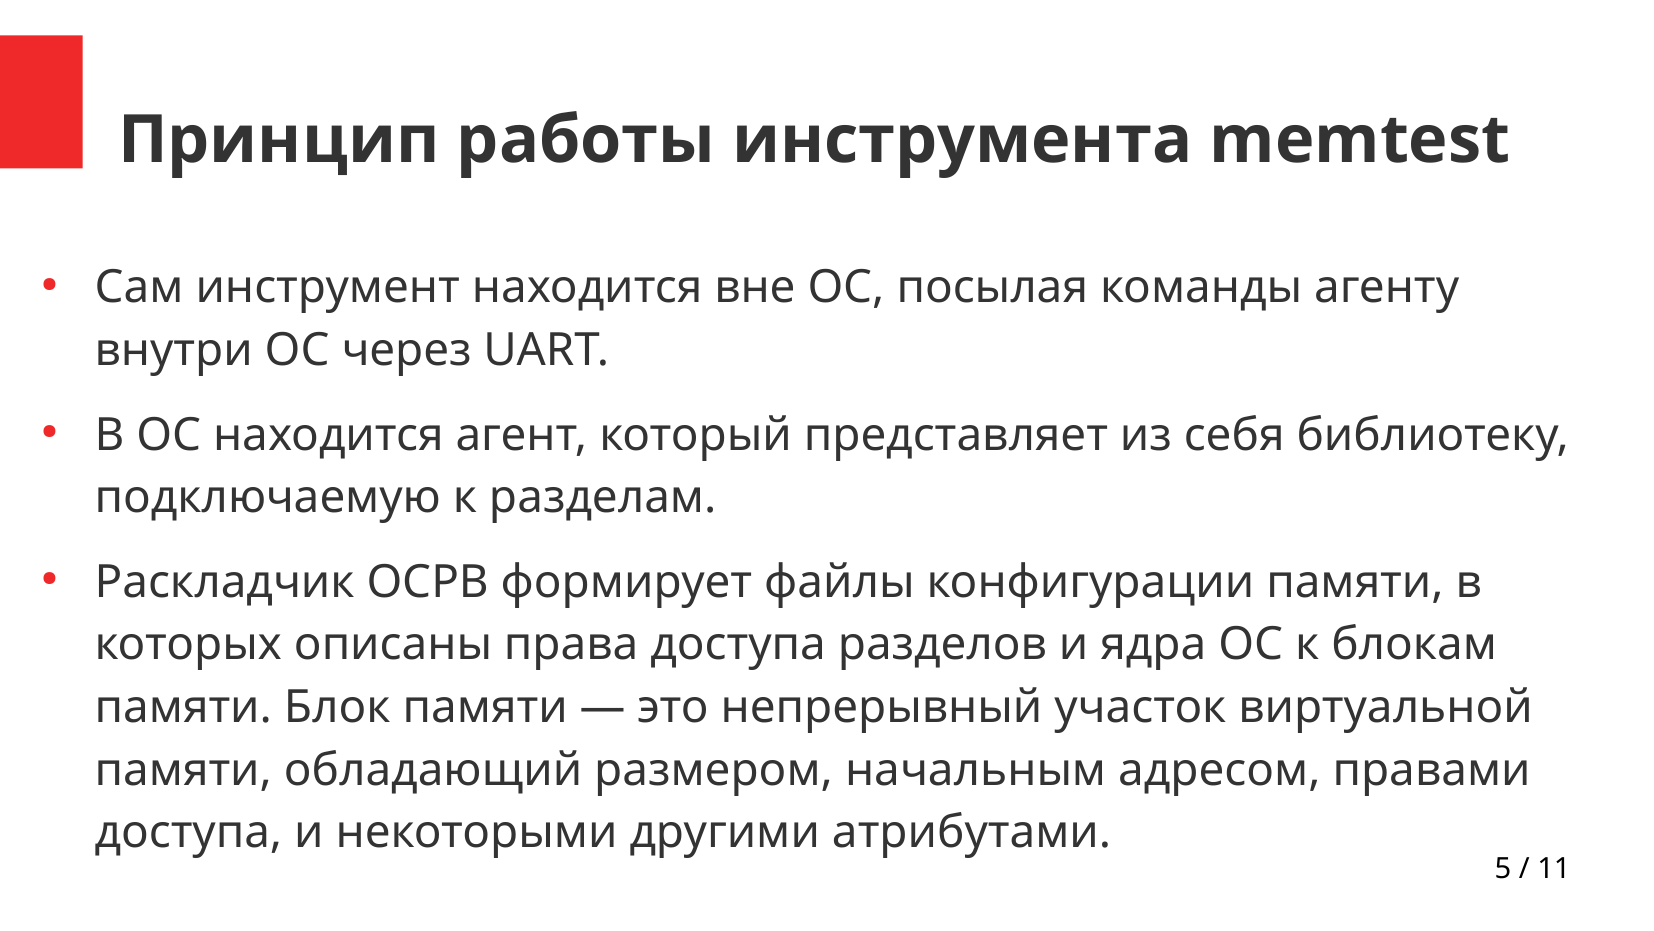

# Принцип работы инструмента memtest
Сам инструмент находится вне ОС, посылая команды агенту внутри ОС через UART.
В ОС находится агент, который представляет из себя библиотеку, подключаемую к разделам.
Раскладчик ОСРВ формирует файлы конфигурации памяти, в которых описаны права доступа разделов и ядра ОС к блокам памяти. Блок памяти — это непрерывный участок виртуальной памяти, обладающий размером, начальным адресом, правами доступа, и некоторыми другими атрибутами.
5